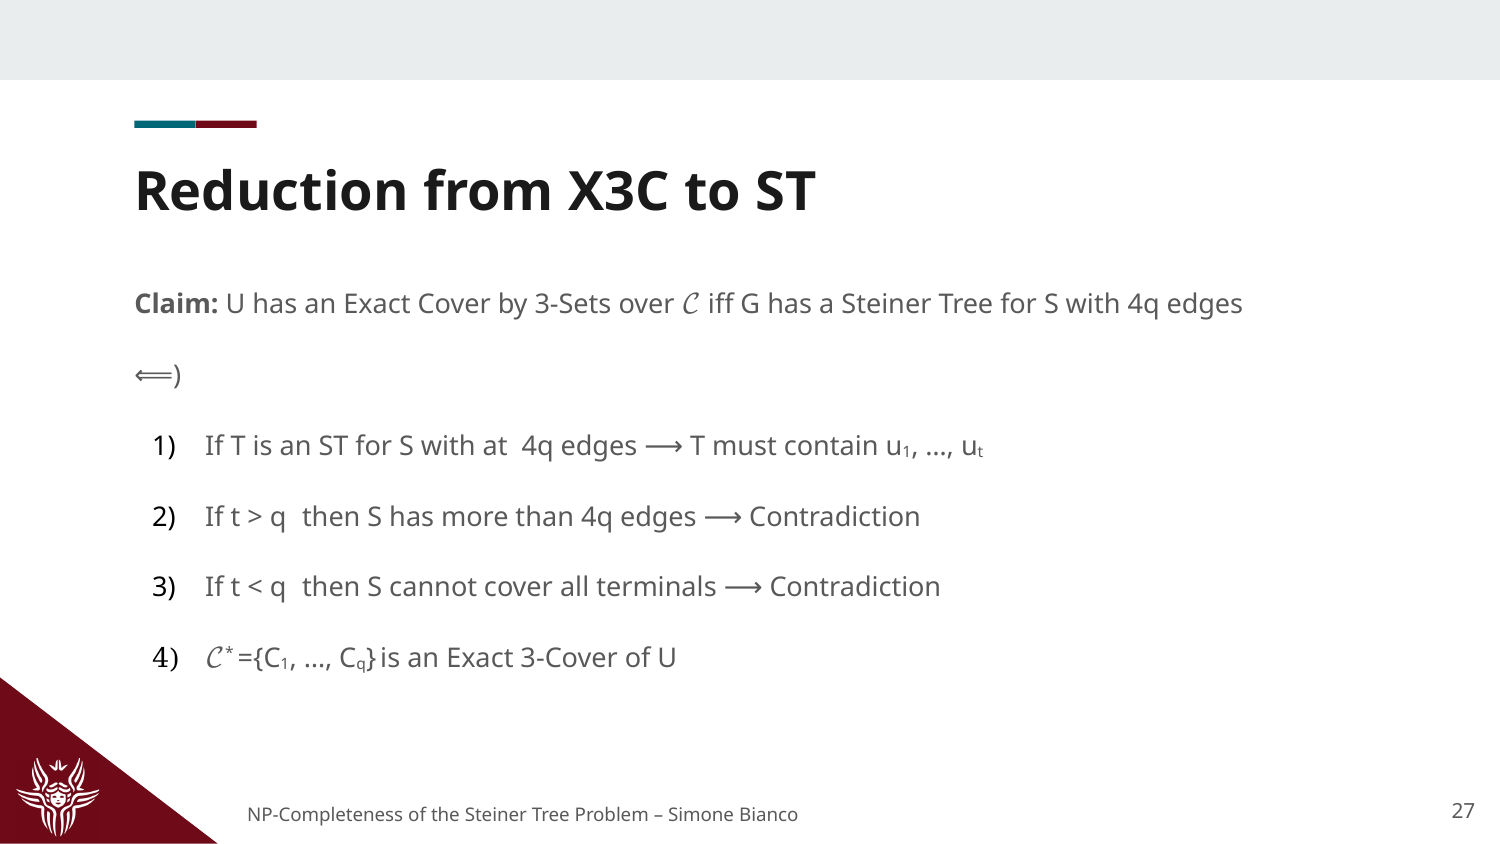

# Reduction from X3C to ST
Claim: U has an Exact Cover by 3-Sets over 𝒞 iff G has a Steiner Tree for S with 4q edges
⟸)
If T is an ST for S with at 4q edges ⟶ T must contain u1, …, ut
If t > q then S has more than 4q edges ⟶ Contradiction
If t < q then S cannot cover all terminals ⟶ Contradiction
𝒞* ={C1, …, Cq} is an Exact 3-Cover of U
NP-Completeness of the Steiner Tree Problem – Simone Bianco